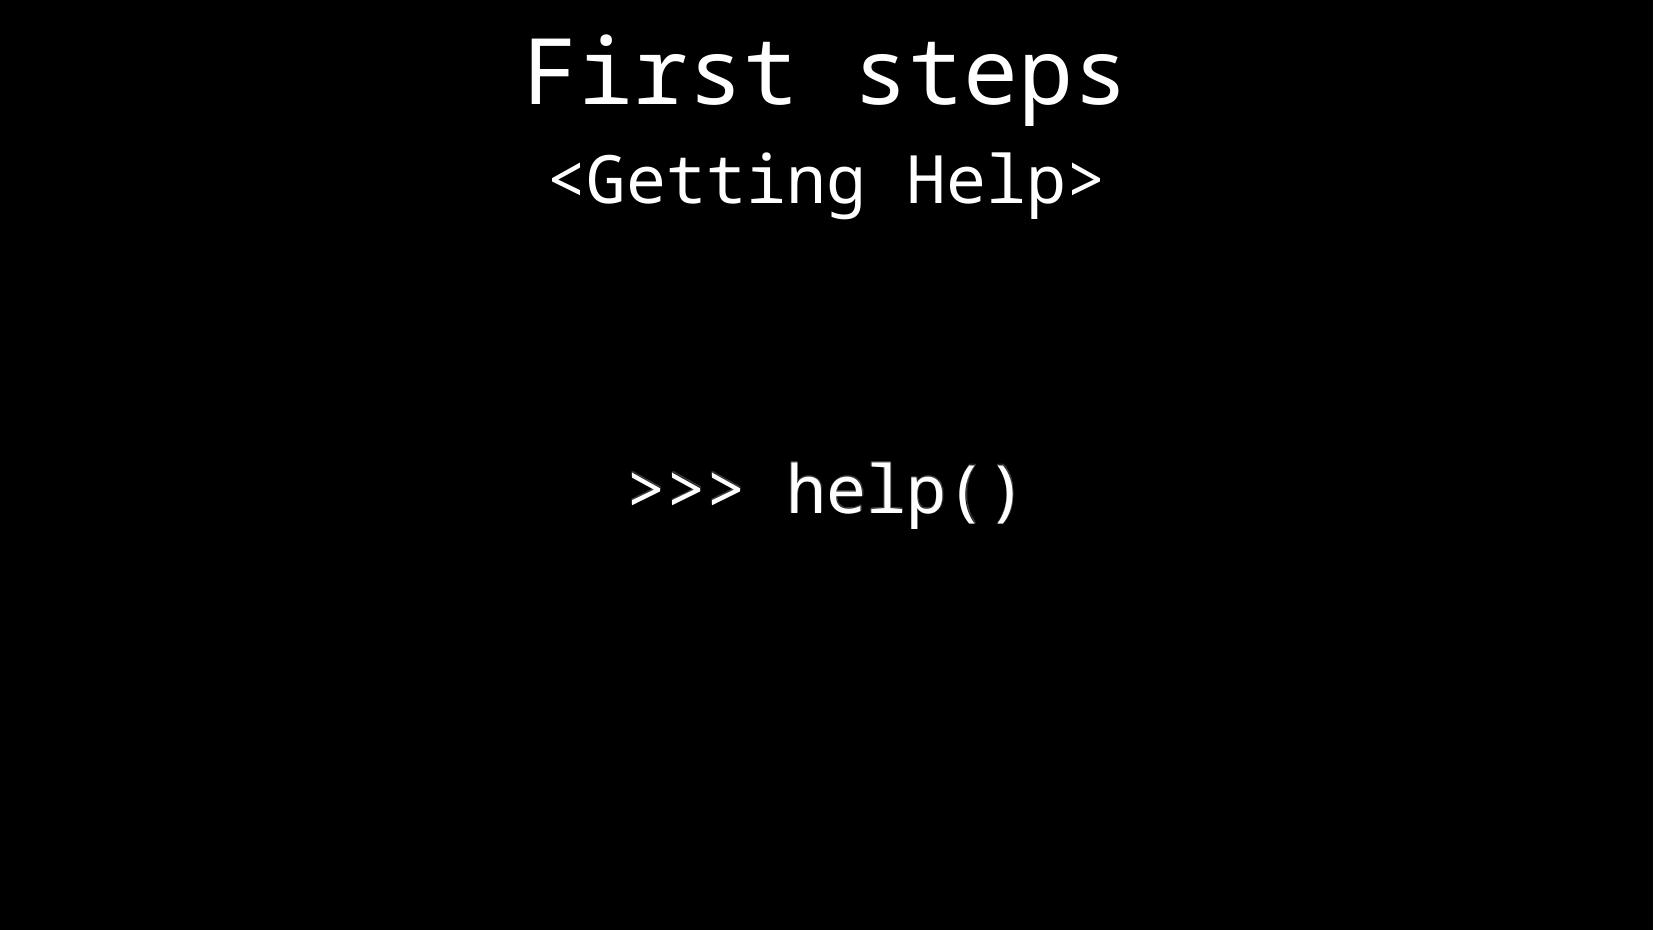

First steps
<Getting Help>
# >>> help()